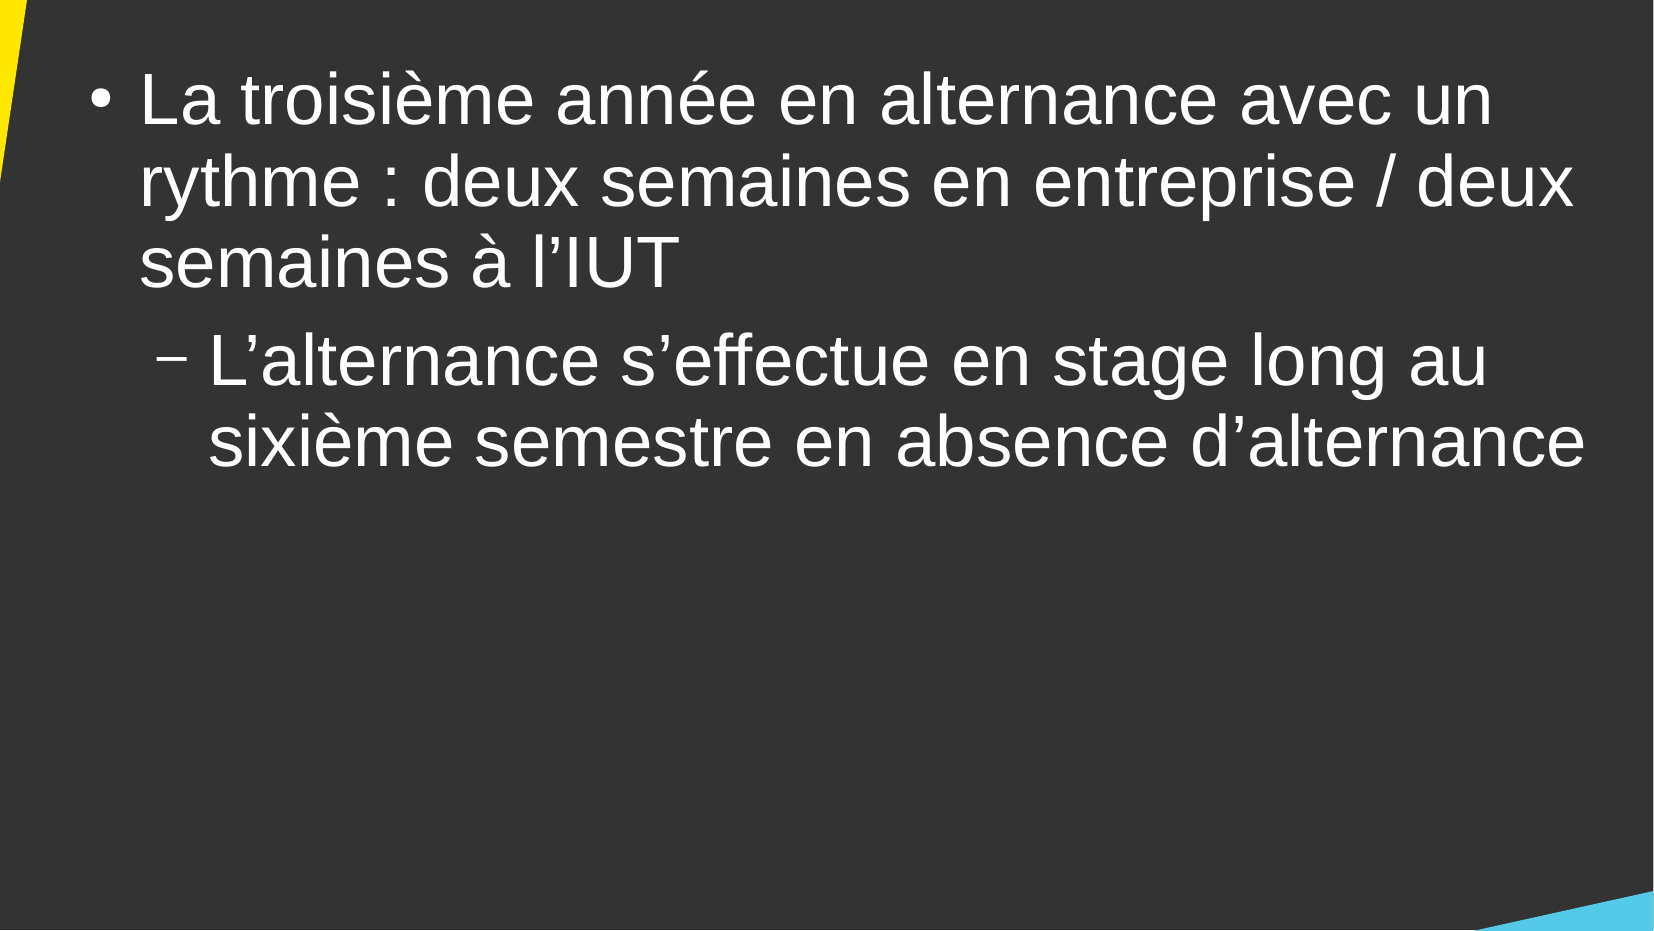

# La troisième année en alternance avec un rythme : deux semaines en entreprise / deux semaines à l’IUT
L’alternance s’effectue en stage long au sixième semestre en absence d’alternance